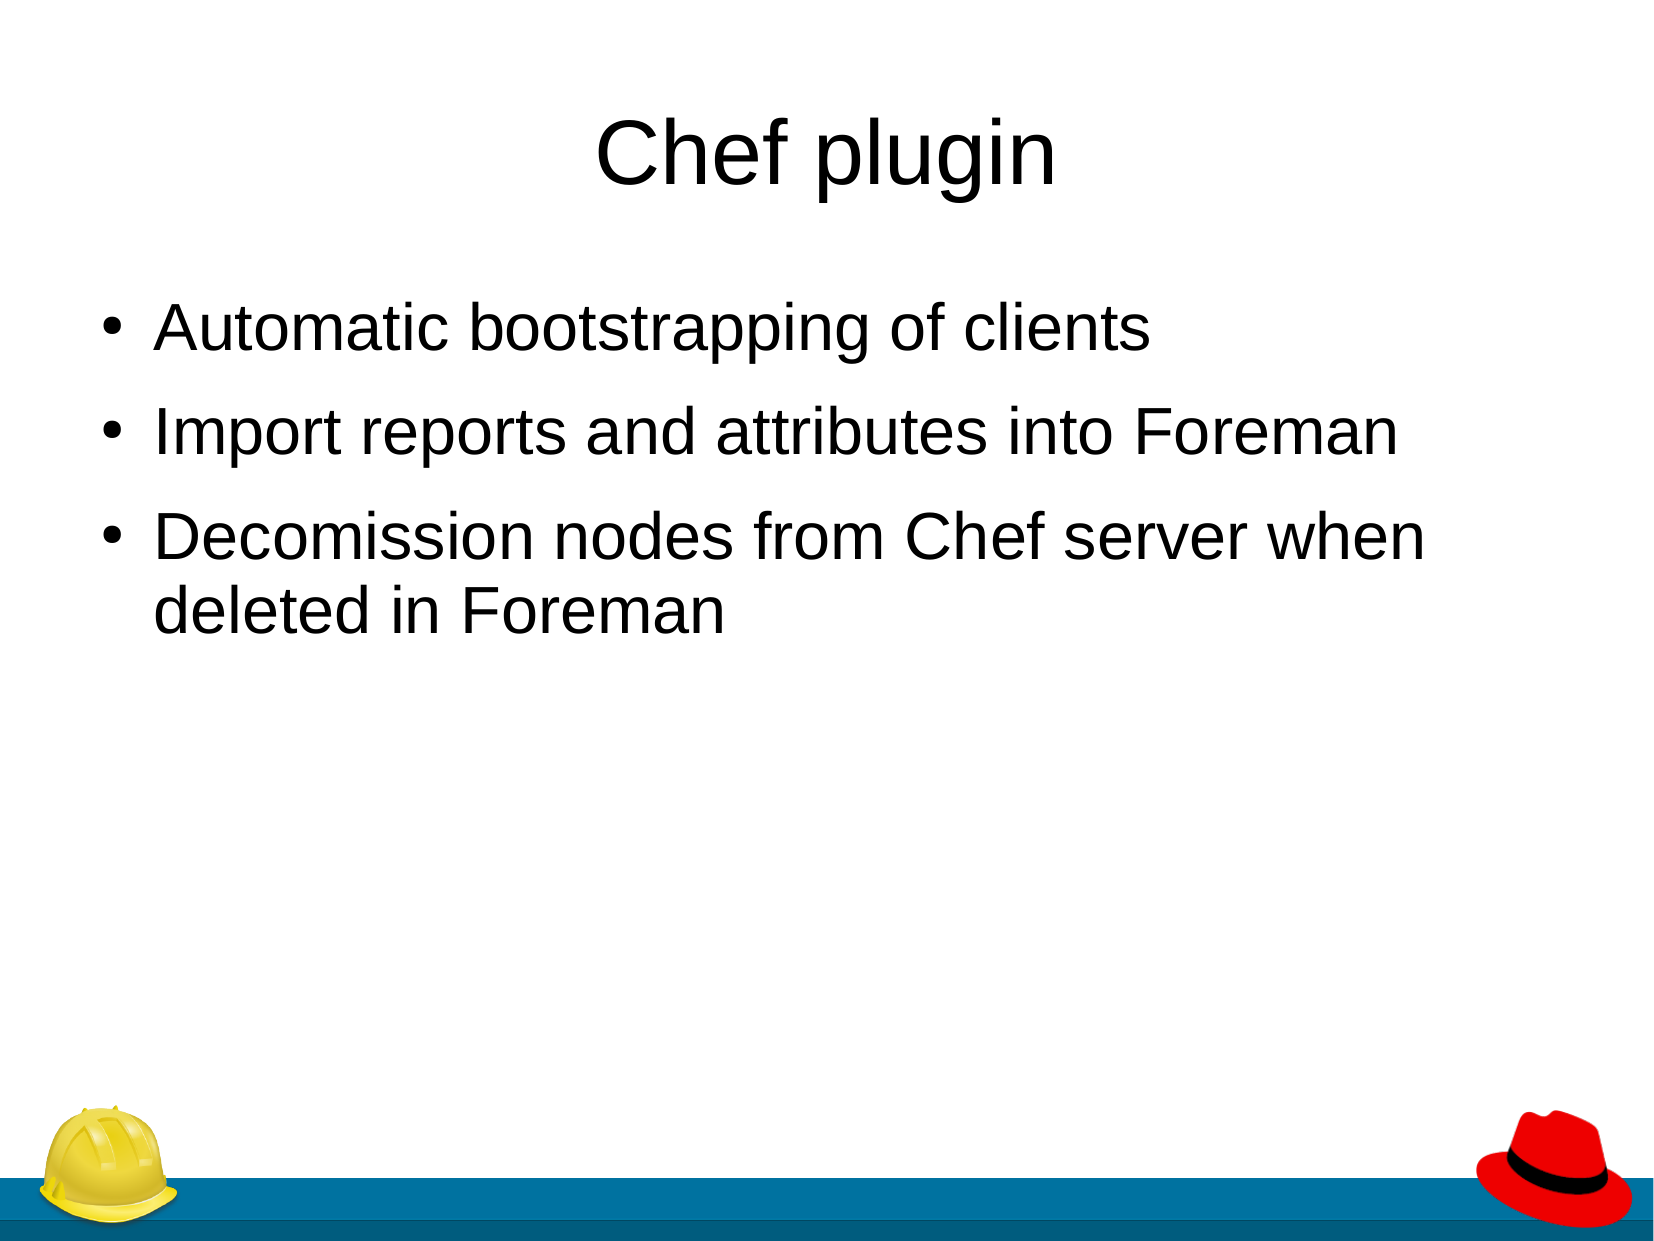

# Chef plugin
Automatic bootstrapping of clients
Import reports and attributes into Foreman
Decomission nodes from Chef server when deleted in Foreman